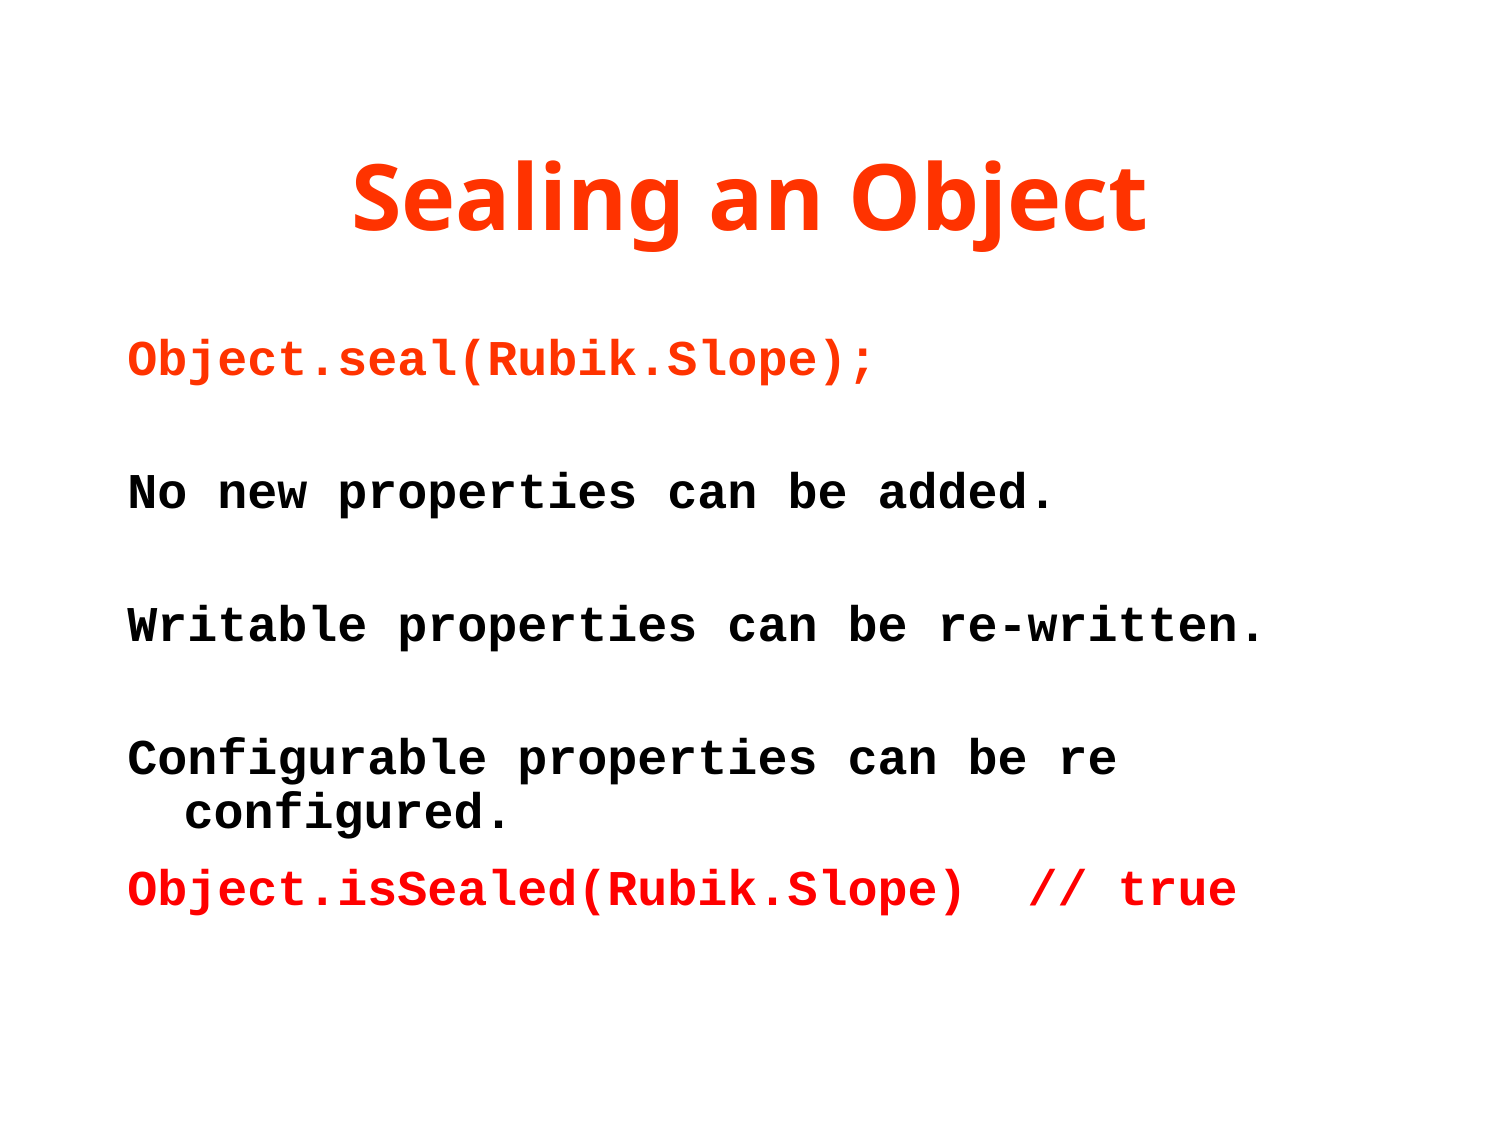

# Sealing an Object
Object.seal(Rubik.Slope);
No new properties can be added.
Writable properties can be re-written.
Configurable properties can be re configured.
Object.isSealed(Rubik.Slope) // true